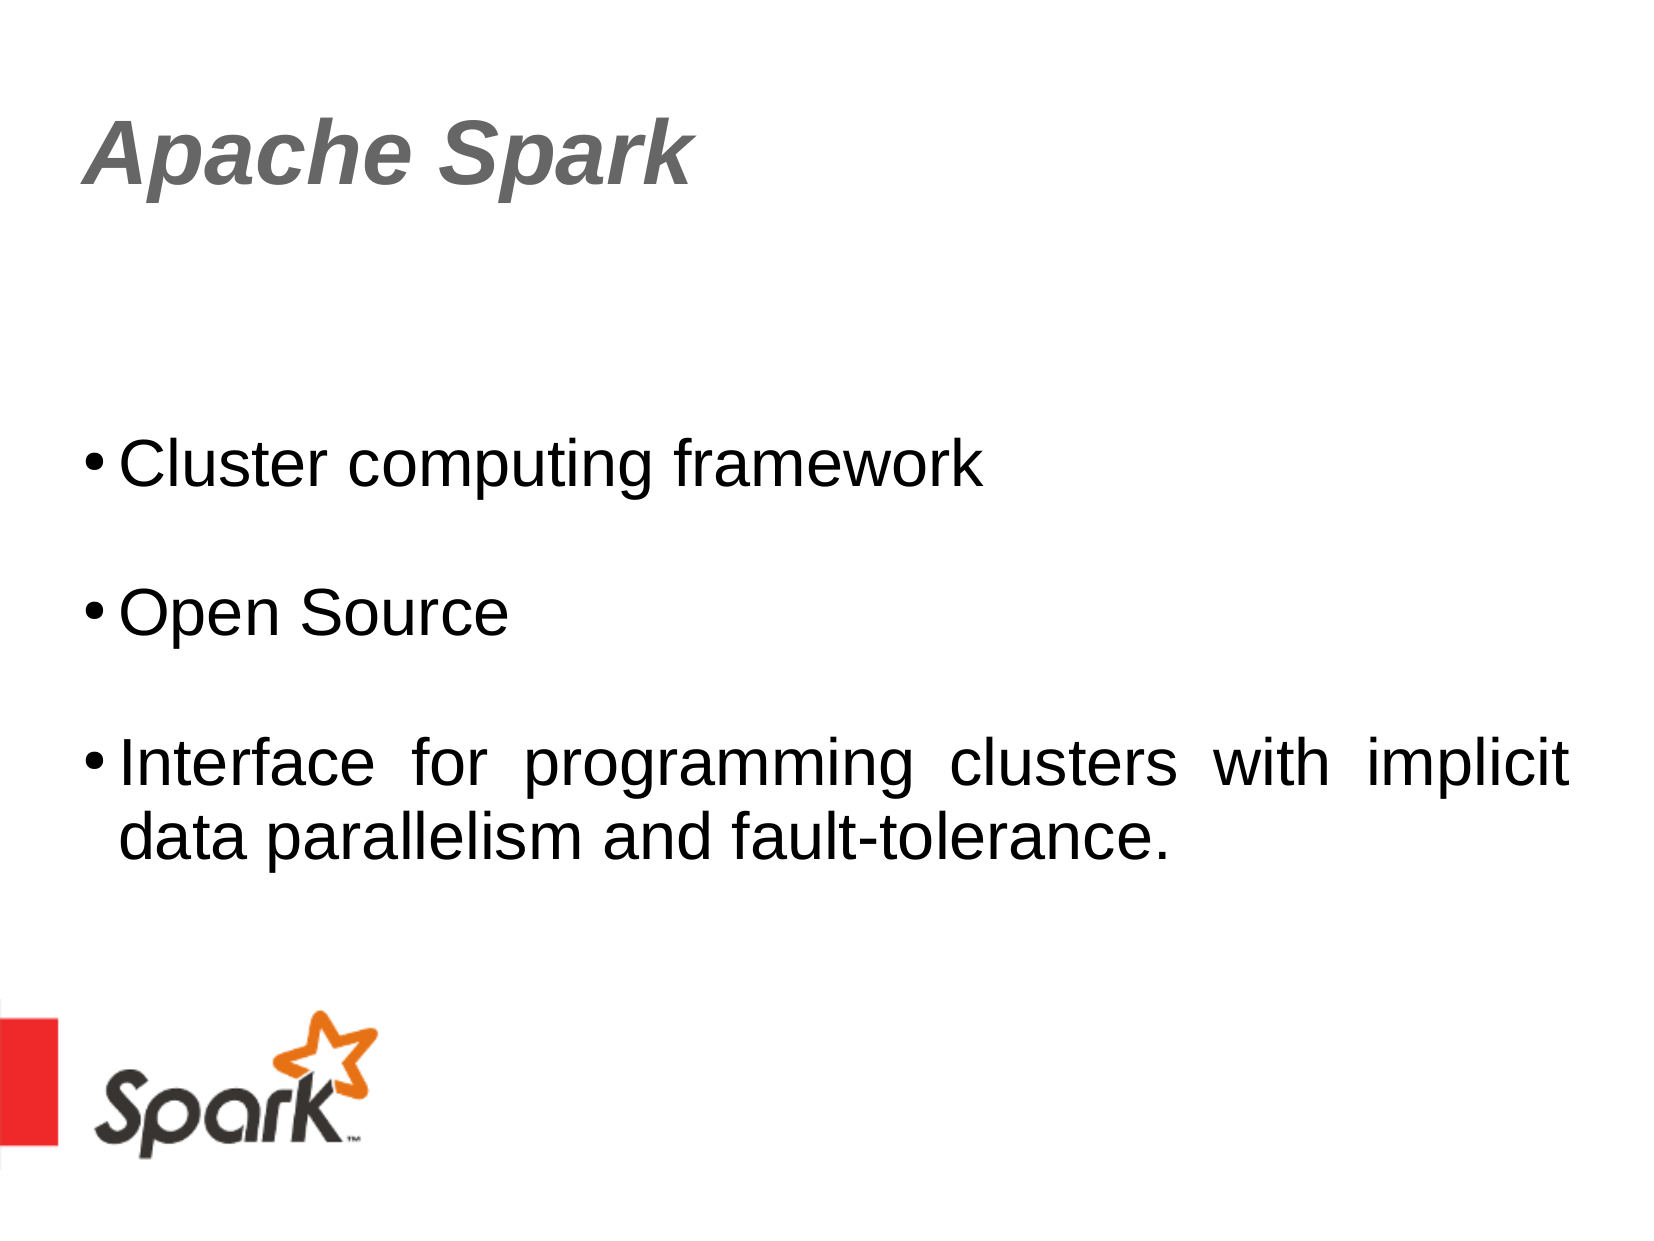

# Apache Spark
Cluster computing framework
Open Source
Interface for programming clusters with implicit data parallelism and fault-tolerance.